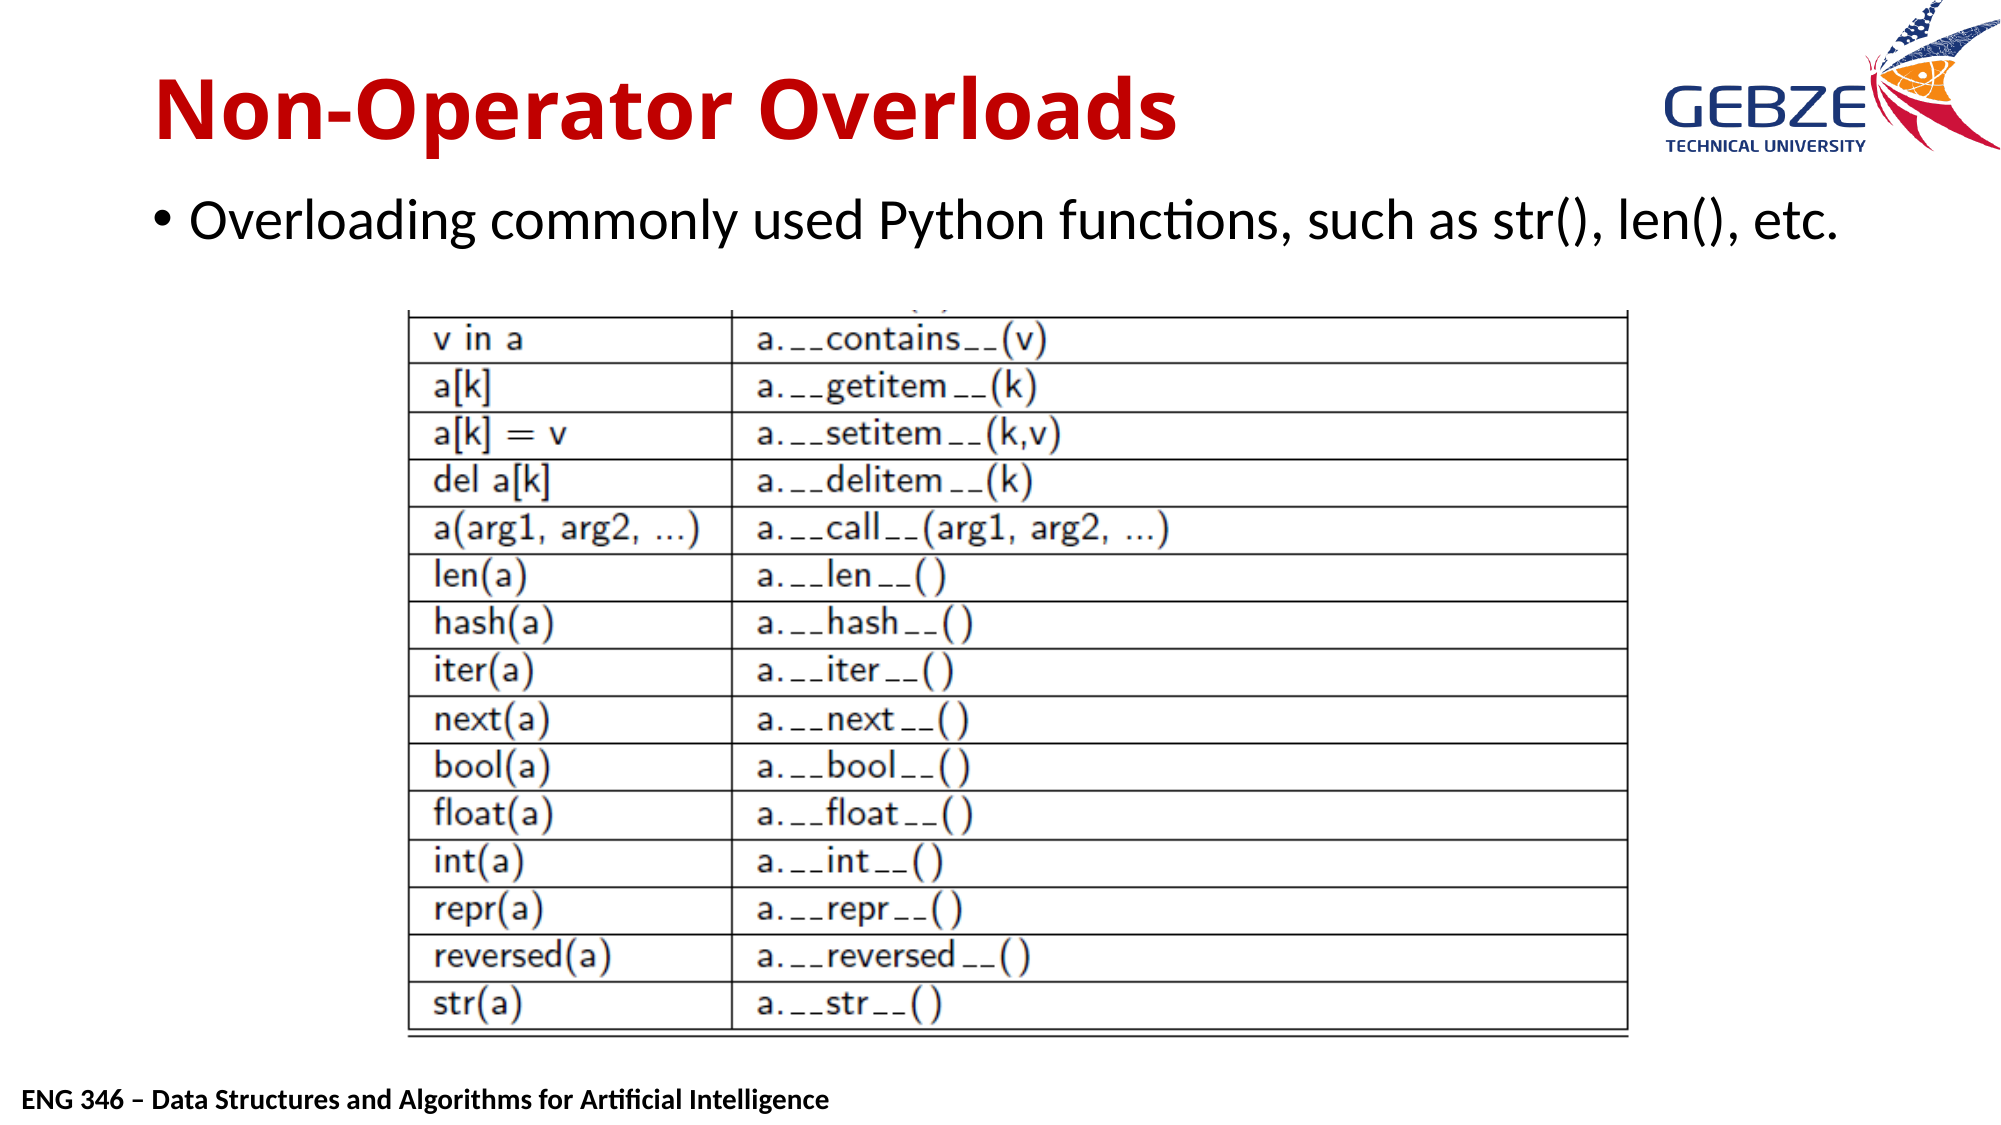

# Non-Operator Overloads
Overloading commonly used Python functions, such as str(), len(), etc.